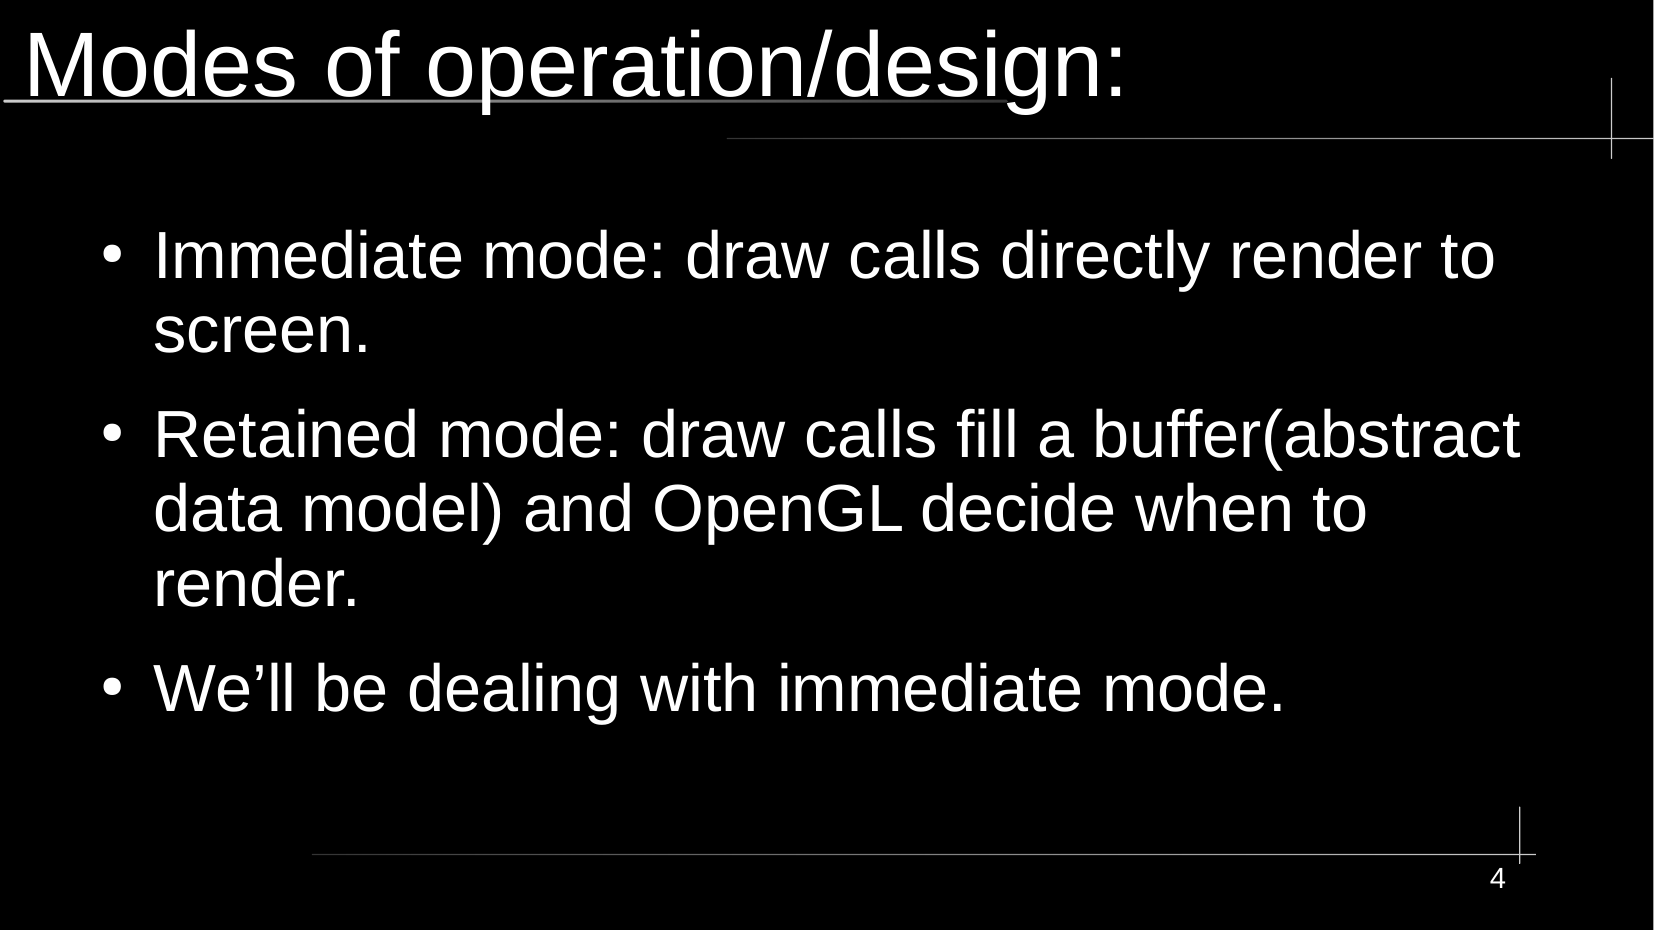

# Modes of operation/design:
Immediate mode: draw calls directly render to screen.
Retained mode: draw calls fill a buffer(abstract data model) and OpenGL decide when to render.
We’ll be dealing with immediate mode.
4